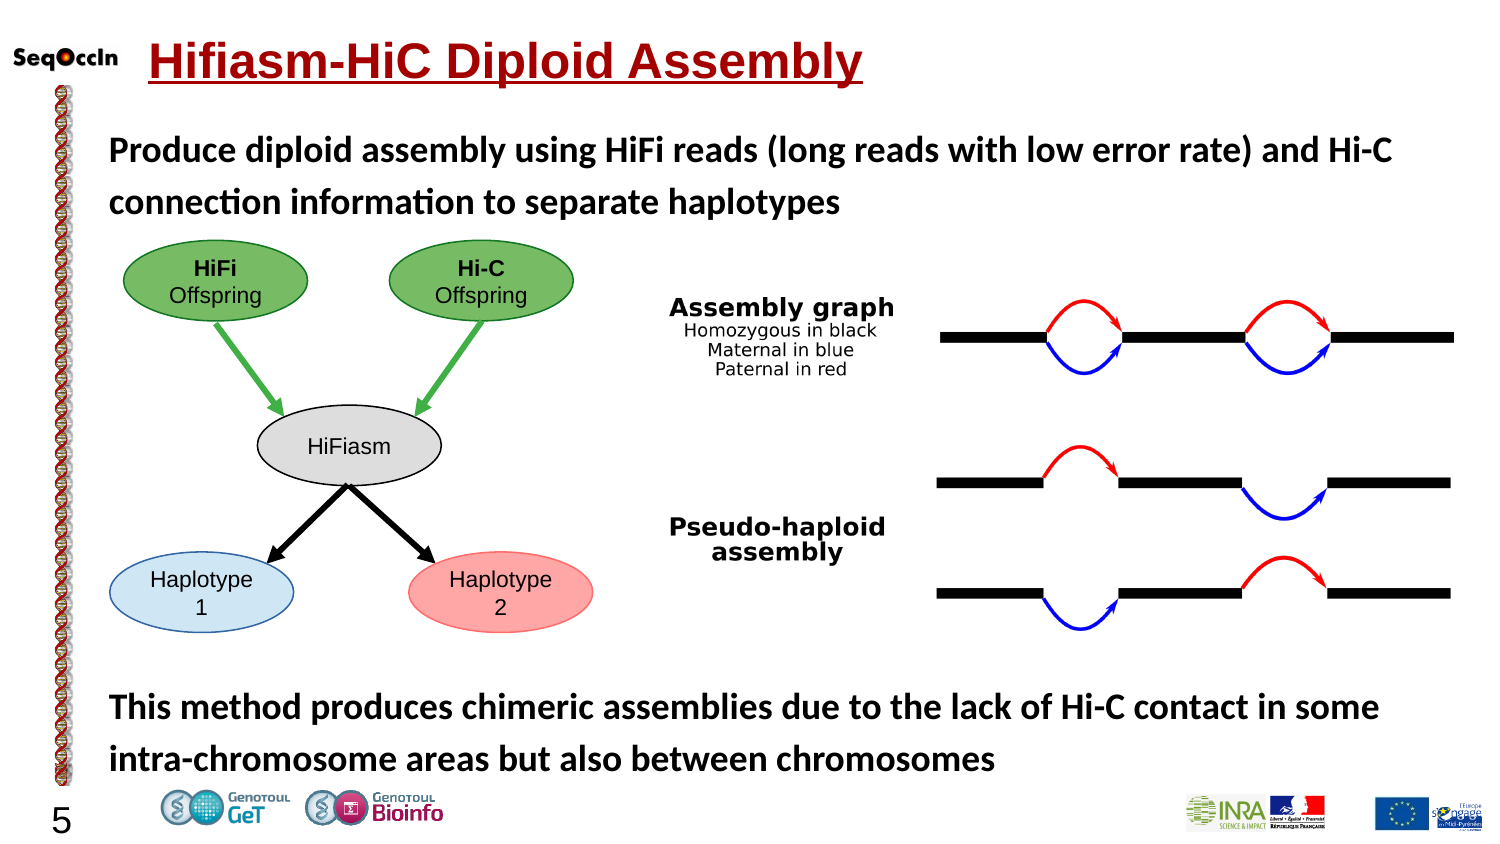

Hifiasm-HiC Diploid Assembly
Produce diploid assembly using HiFi reads (long reads with low error rate) and Hi-C connection information to separate haplotypes
Hi-C
Offspring
HiFi
Offspring
HiFiasm
Haplotype1
Haplotype2
This method produces chimeric assemblies due to the lack of Hi-C contact in some intra-chromosome areas but also between chromosomes